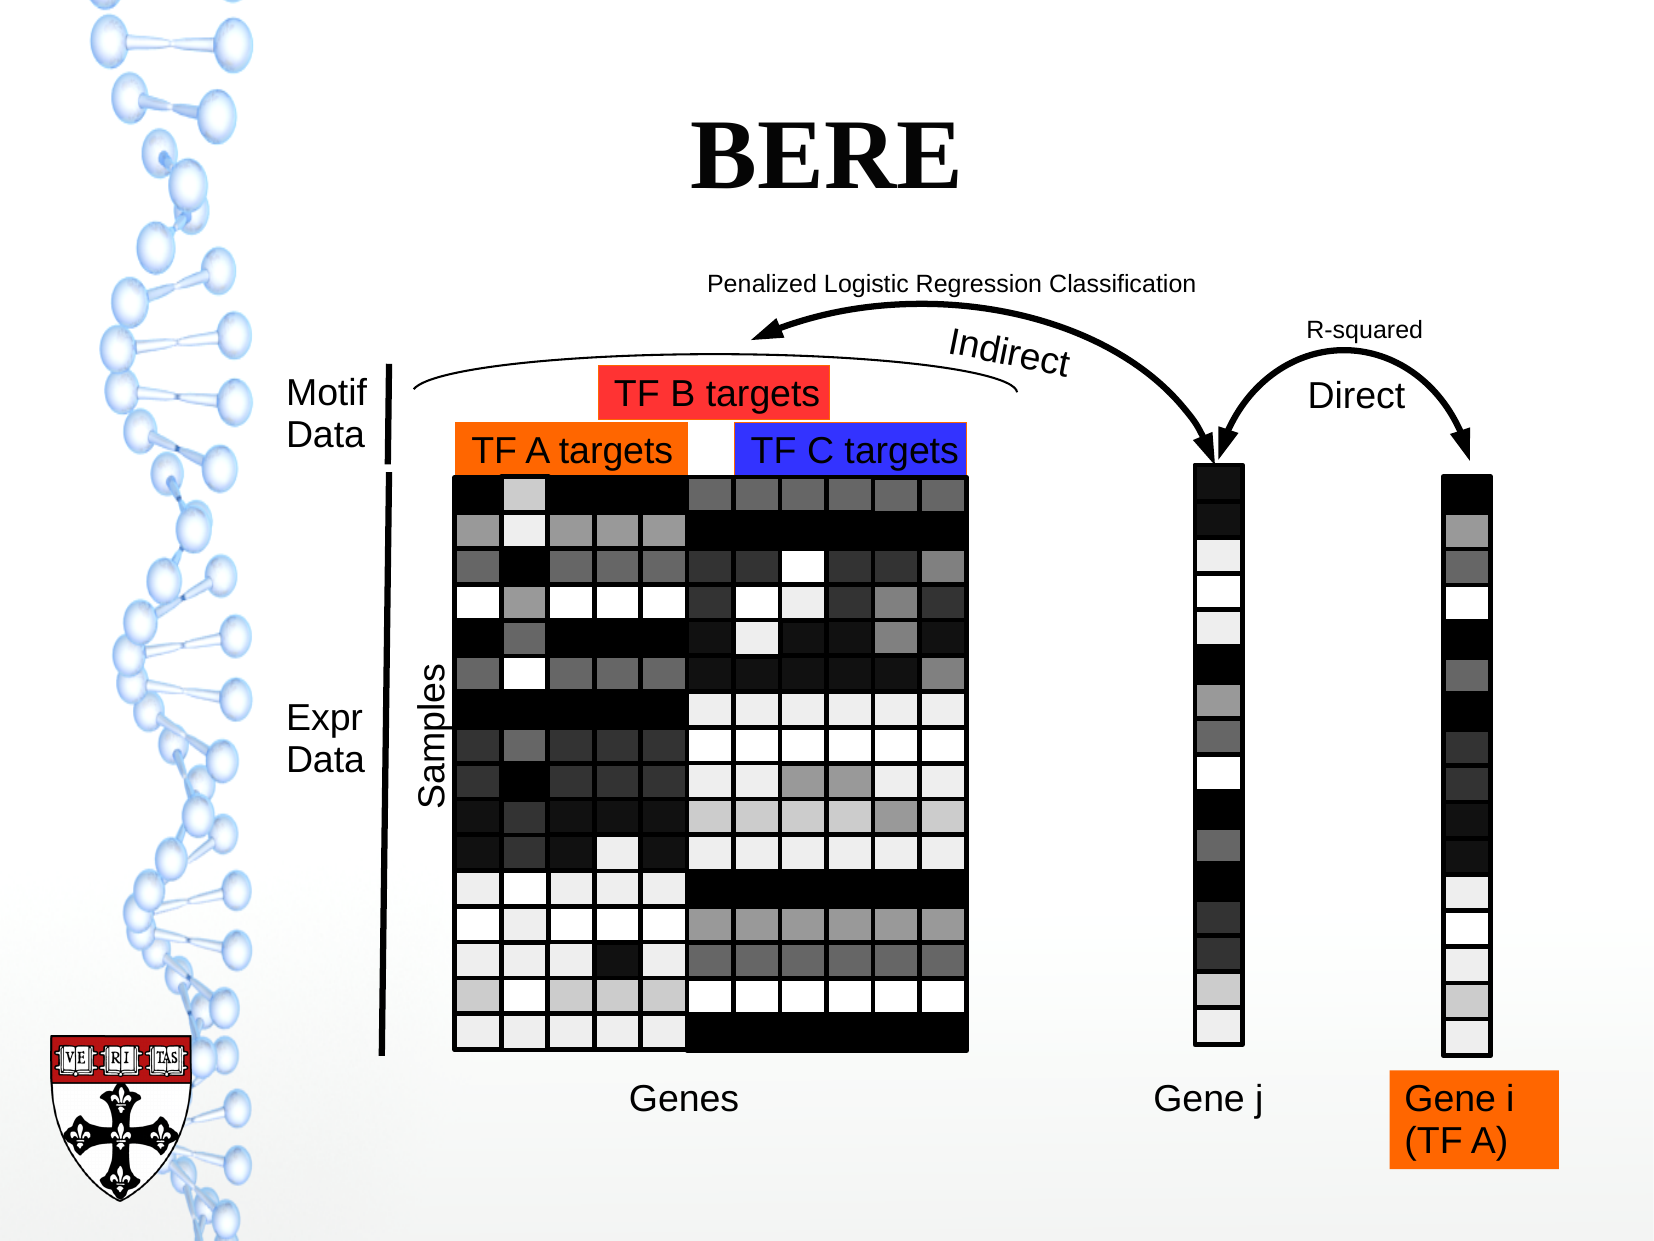

# BERE
Penalized Logistic Regression Classification
R-squared
Indirect
Motif
Data
TF B targets
Direct
TF A targets
TF C targets
Expr
Data
Samples
Genes
Gene j
Gene i
(TF A)